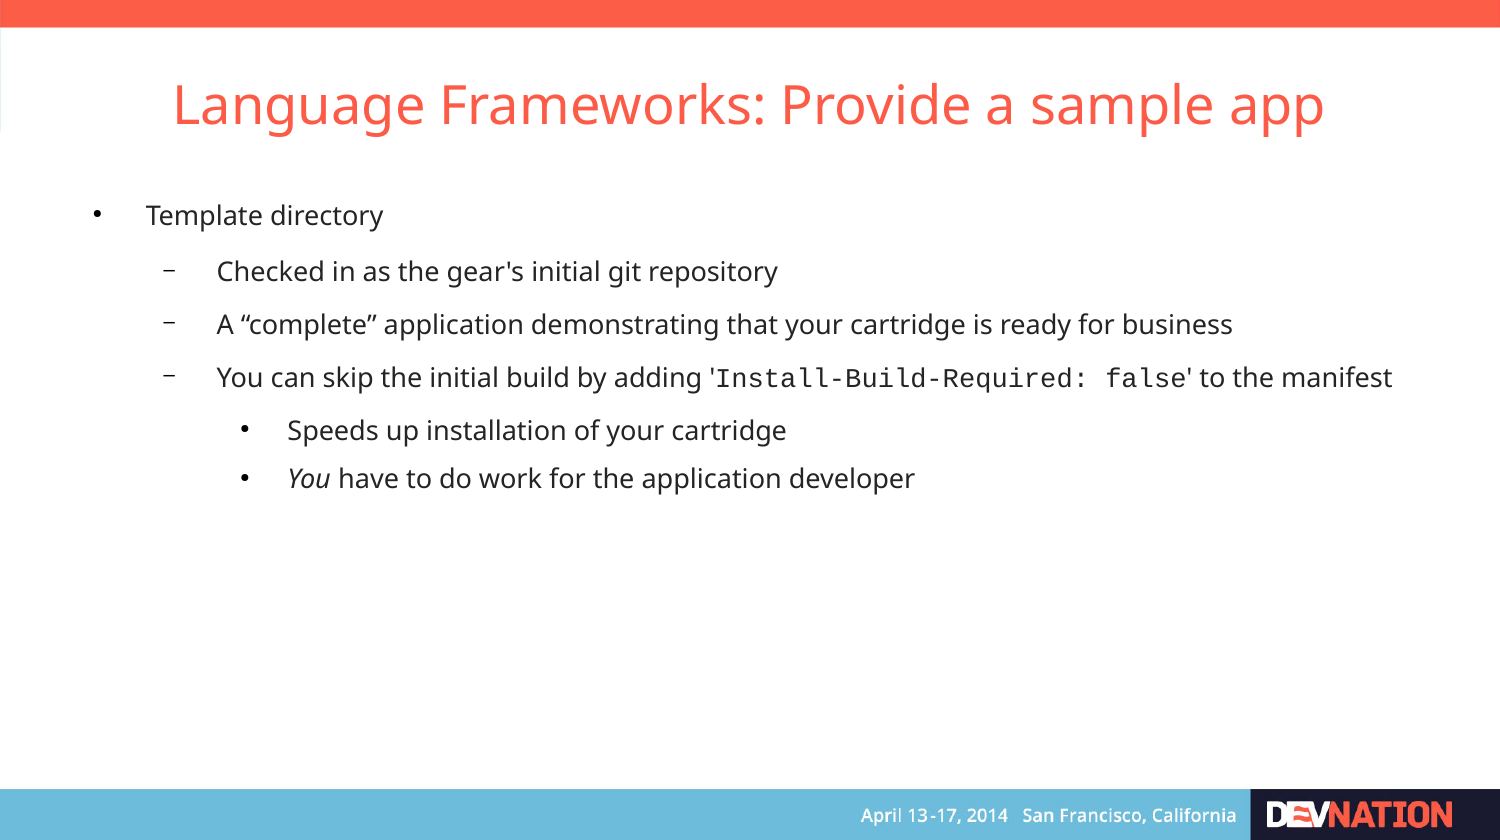

# Language Frameworks: Provide a sample app
Template directory
Checked in as the gear's initial git repository
A “complete” application demonstrating that your cartridge is ready for business
You can skip the initial build by adding 'Install-Build-Required: false' to the manifest
Speeds up installation of your cartridge
You have to do work for the application developer